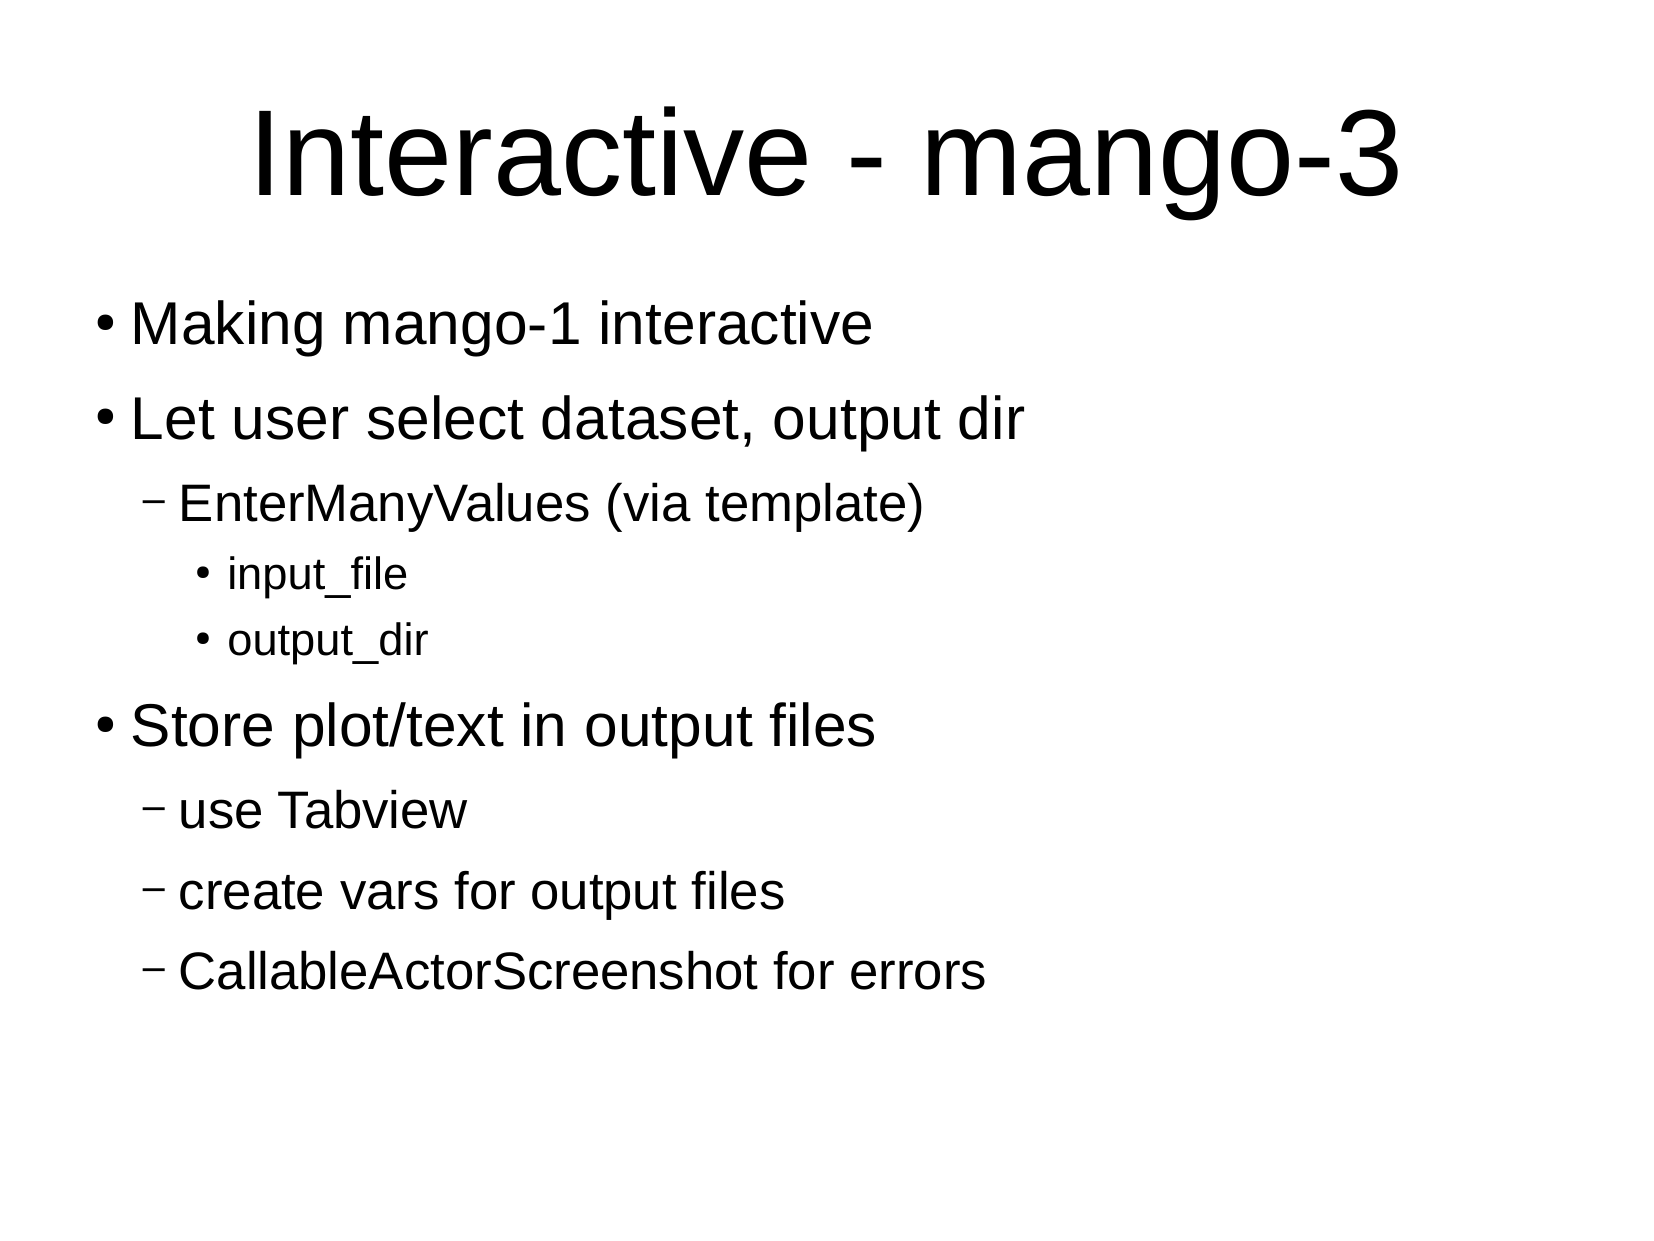

# Interactive - mango-3
Making mango-1 interactive
Let user select dataset, output dir
EnterManyValues (via template)
input_file
output_dir
Store plot/text in output files
use Tabview
create vars for output files
CallableActorScreenshot for errors